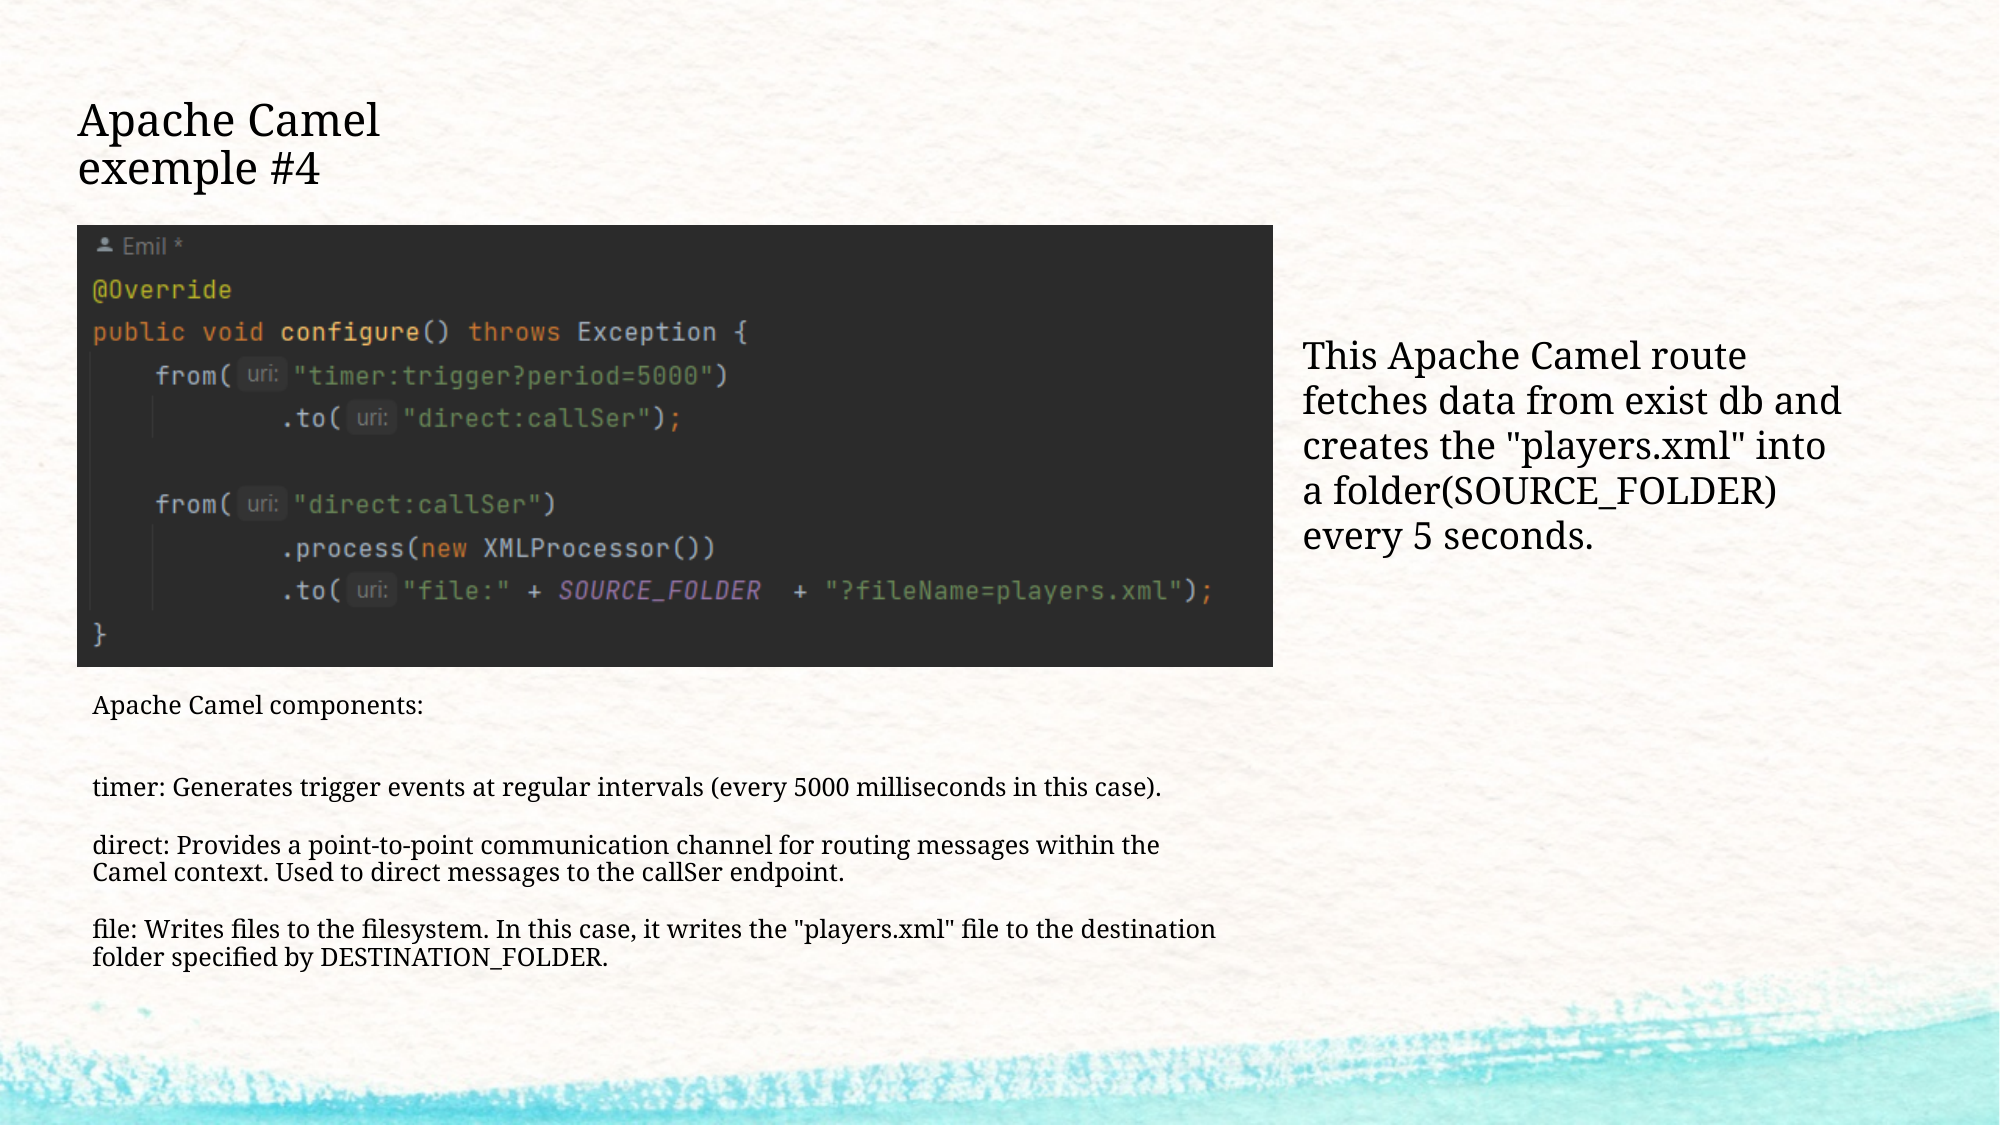

# Apache Camel exemple #4
This Apache Camel route fetches data from exist db and creates the "players.xml" into a folder(SOURCE_FOLDER) every 5 seconds.
Apache Camel components:
timer: Generates trigger events at regular intervals (every 5000 milliseconds in this case).
direct: Provides a point-to-point communication channel for routing messages within the Camel context. Used to direct messages to the callSer endpoint.
file: Writes files to the filesystem. In this case, it writes the "players.xml" file to the destination folder specified by DESTINATION_FOLDER.